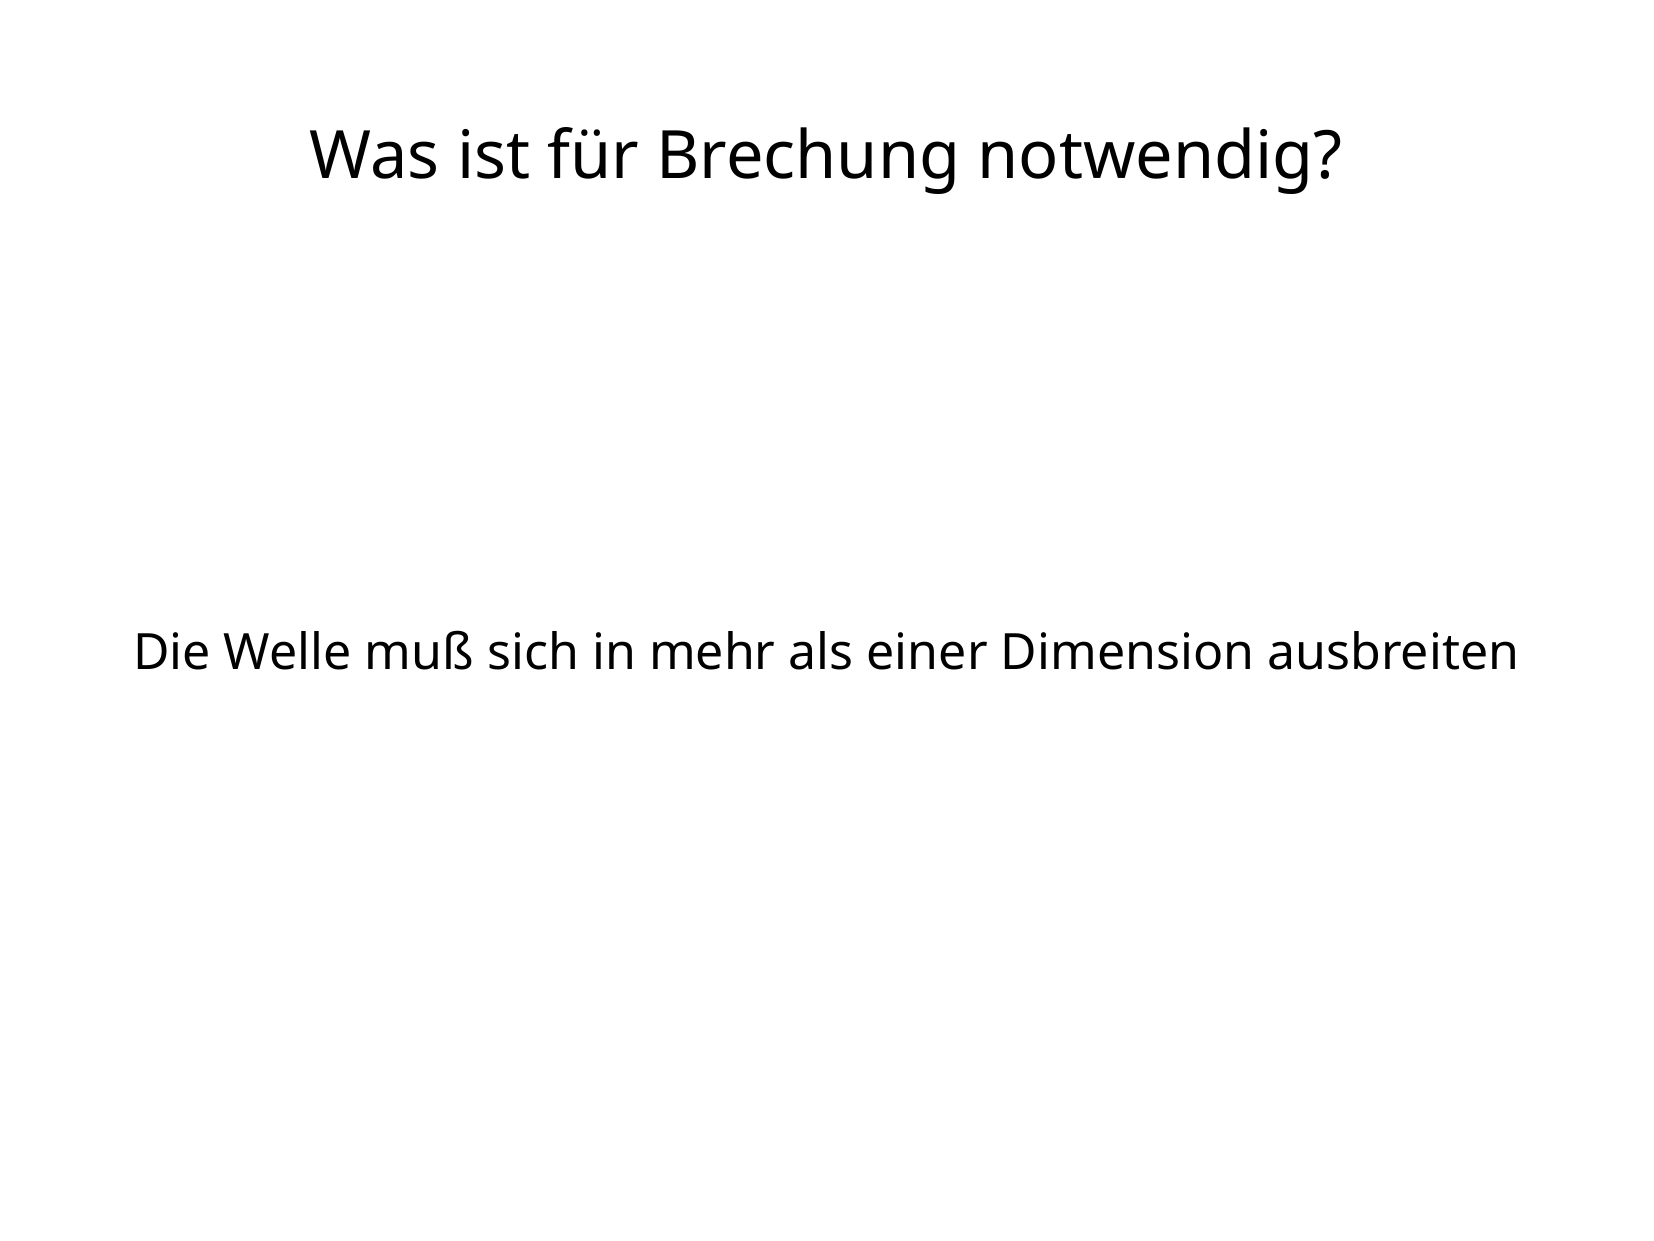

# Was ist für Brechung notwendig?
Die Welle muß sich in mehr als einer Dimension ausbreiten